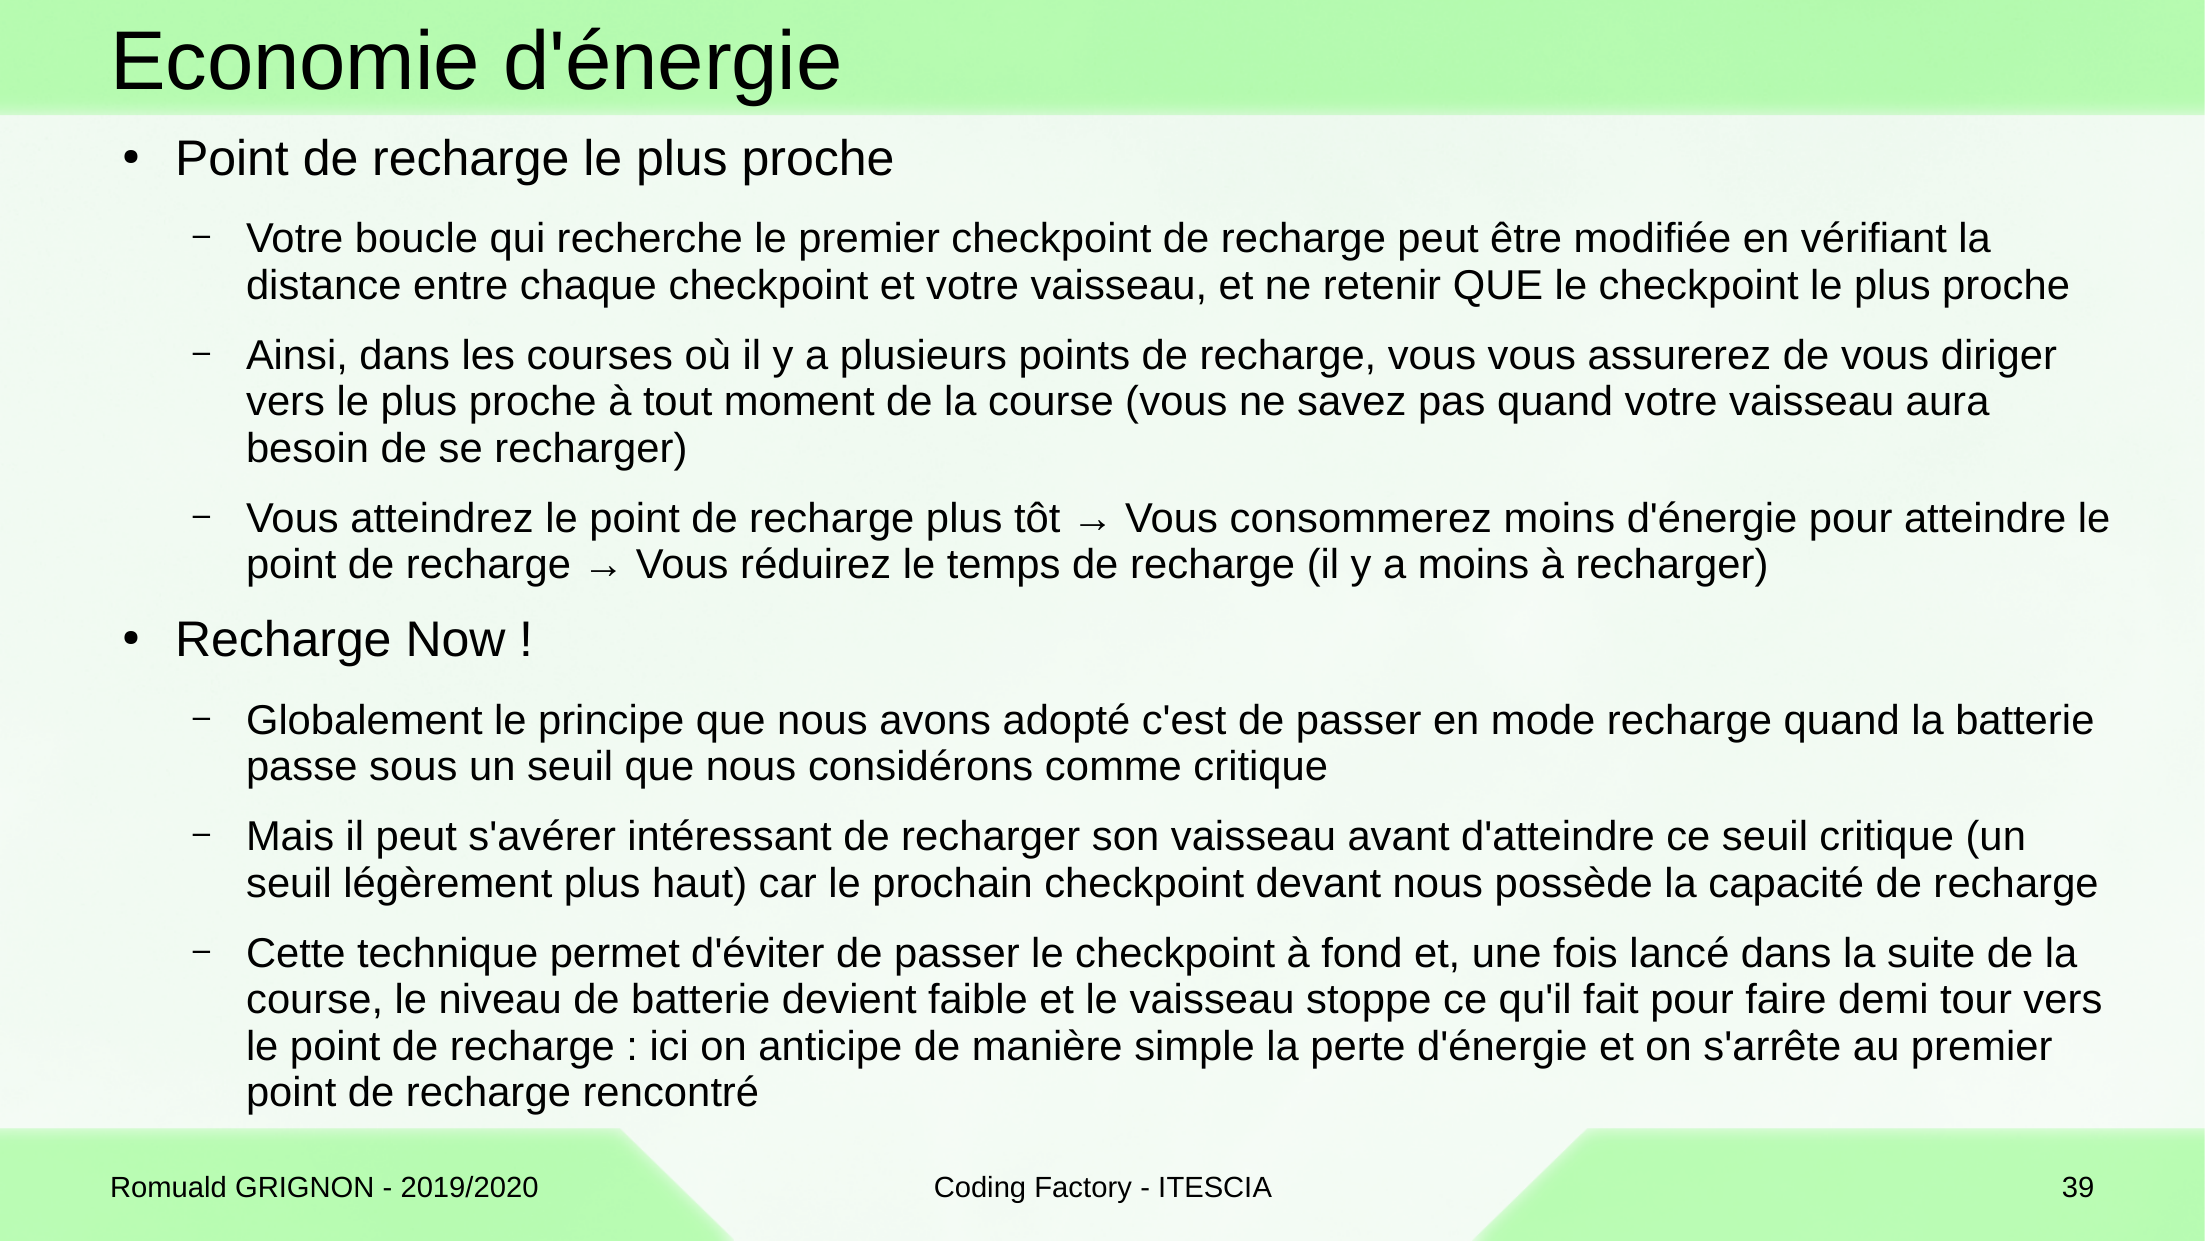

# Economie d'énergie
Point de recharge le plus proche
Votre boucle qui recherche le premier checkpoint de recharge peut être modifiée en vérifiant la distance entre chaque checkpoint et votre vaisseau, et ne retenir QUE le checkpoint le plus proche
Ainsi, dans les courses où il y a plusieurs points de recharge, vous vous assurerez de vous diriger vers le plus proche à tout moment de la course (vous ne savez pas quand votre vaisseau aura besoin de se recharger)
Vous atteindrez le point de recharge plus tôt → Vous consommerez moins d'énergie pour atteindre le point de recharge → Vous réduirez le temps de recharge (il y a moins à recharger)
Recharge Now !
Globalement le principe que nous avons adopté c'est de passer en mode recharge quand la batterie passe sous un seuil que nous considérons comme critique
Mais il peut s'avérer intéressant de recharger son vaisseau avant d'atteindre ce seuil critique (un seuil légèrement plus haut) car le prochain checkpoint devant nous possède la capacité de recharge
Cette technique permet d'éviter de passer le checkpoint à fond et, une fois lancé dans la suite de la course, le niveau de batterie devient faible et le vaisseau stoppe ce qu'il fait pour faire demi tour vers le point de recharge : ici on anticipe de manière simple la perte d'énergie et on s'arrête au premier point de recharge rencontré
Romuald GRIGNON - 2019/2020
Coding Factory - ITESCIA
39